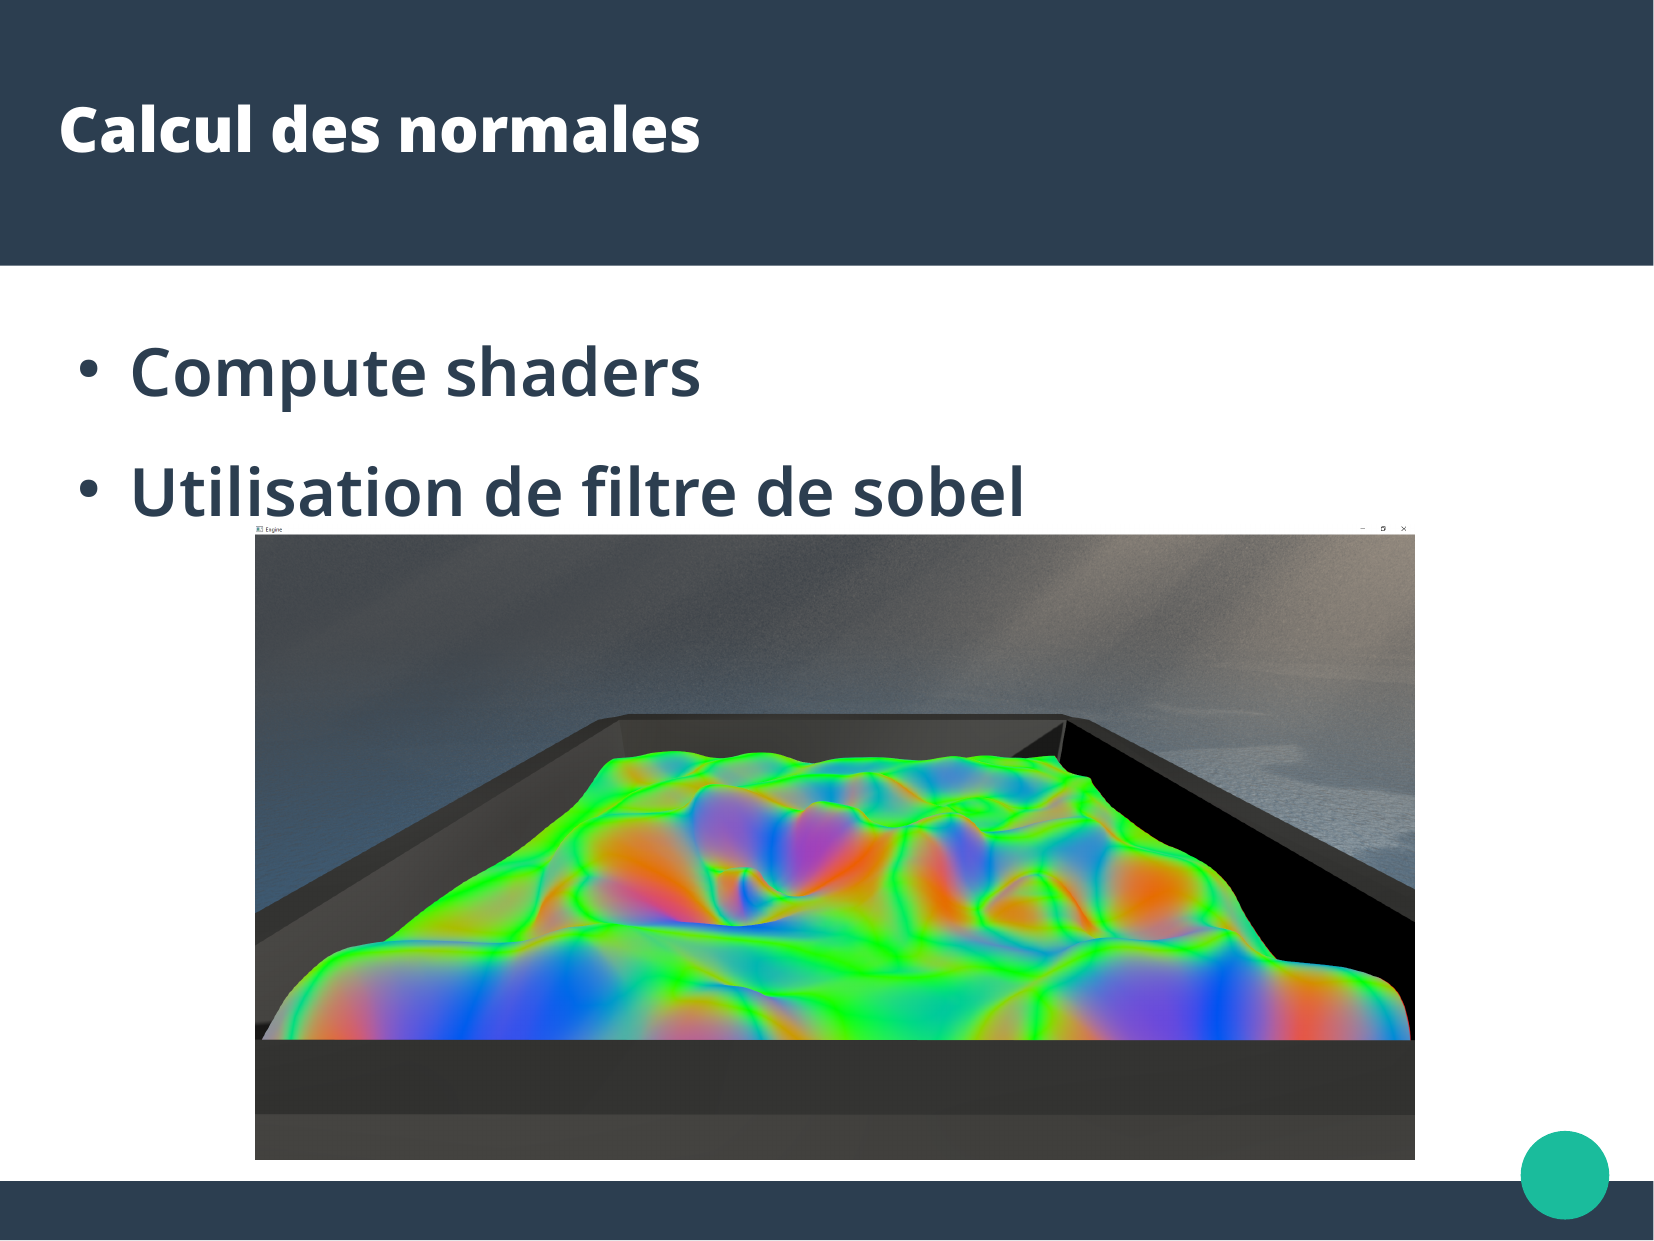

# Calcul des normales
Compute shaders
Utilisation de filtre de sobel